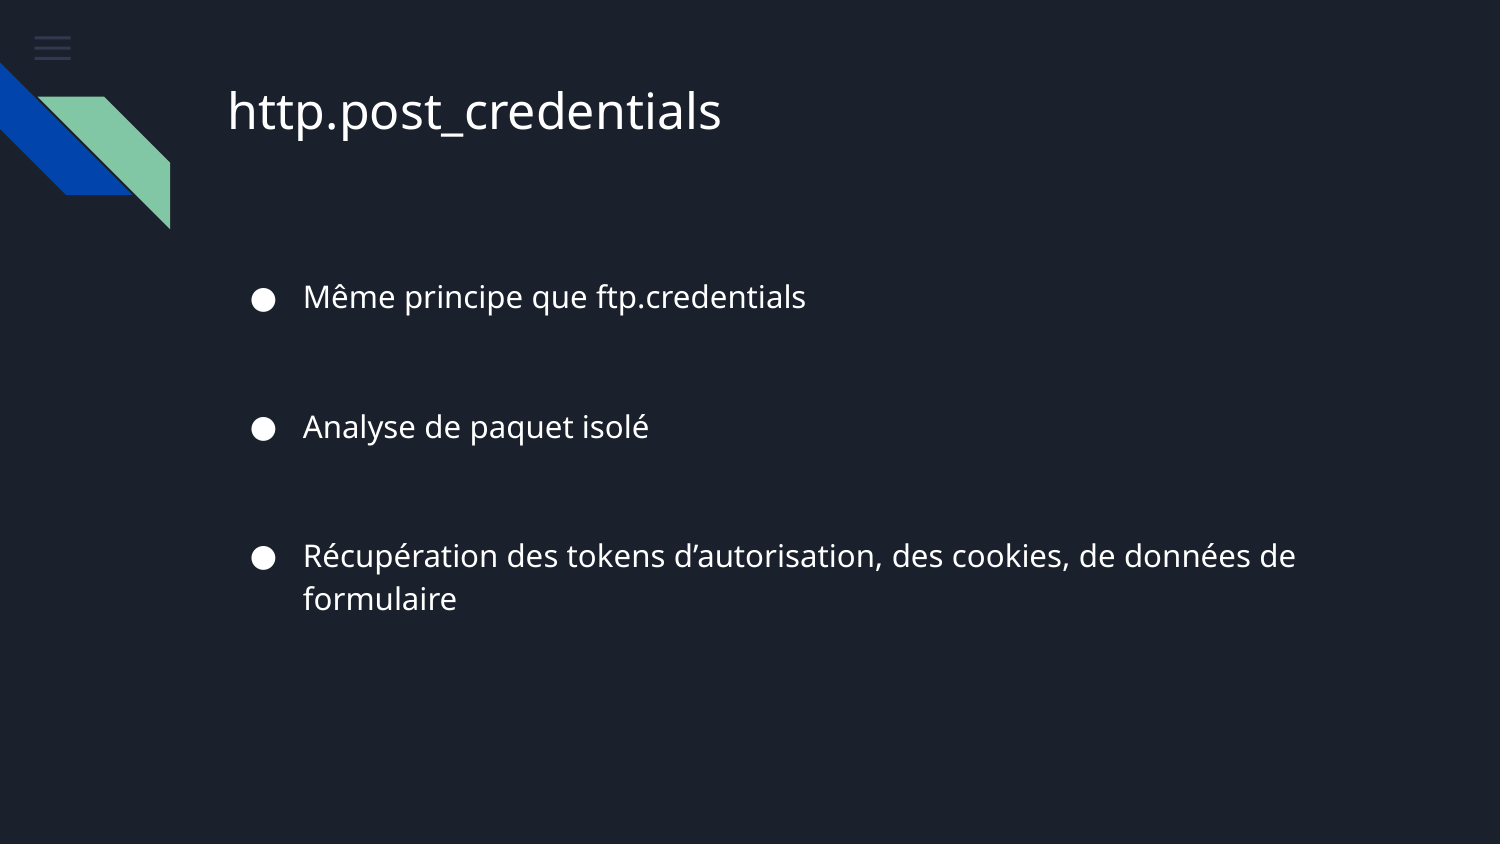

# http.post_credentials
Même principe que ftp.credentials
Analyse de paquet isolé
Récupération des tokens d’autorisation, des cookies, de données de formulaire